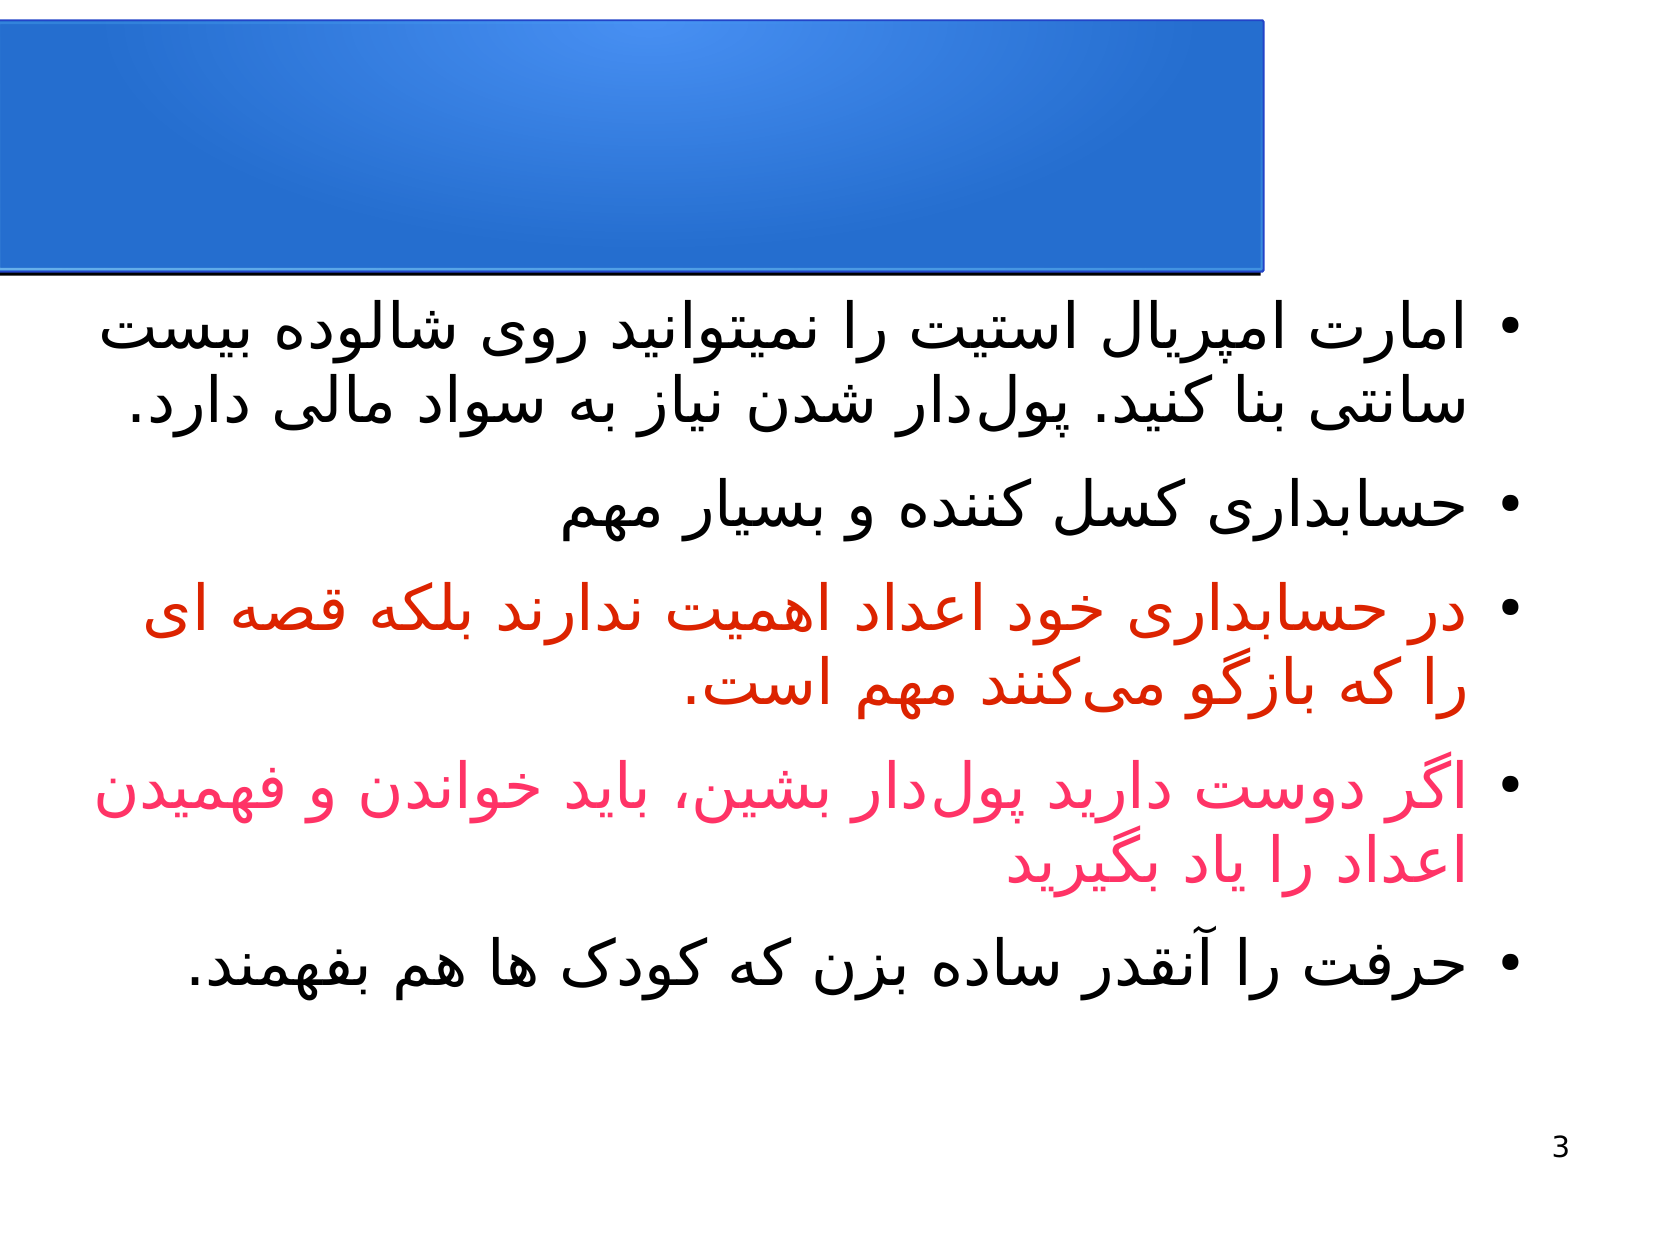

#
امارت امپریال استیت را نمیتوانید روی شالوده بیست سانتی بنا کنید. پول‌دار شدن نیاز به سواد مالی دارد.
حسابداری کسل کننده و بسیار مهم
در حسابداری خود اعداد اهمیت ندارند بلکه قصه ای را که بازگو می‌کنند مهم است.
اگر دوست دارید پول‌دار بشین، باید خواندن و فهمیدن اعداد را یاد بگیرید
حرفت را آنقدر ساده بزن که کودک ها هم بفهمند.
3